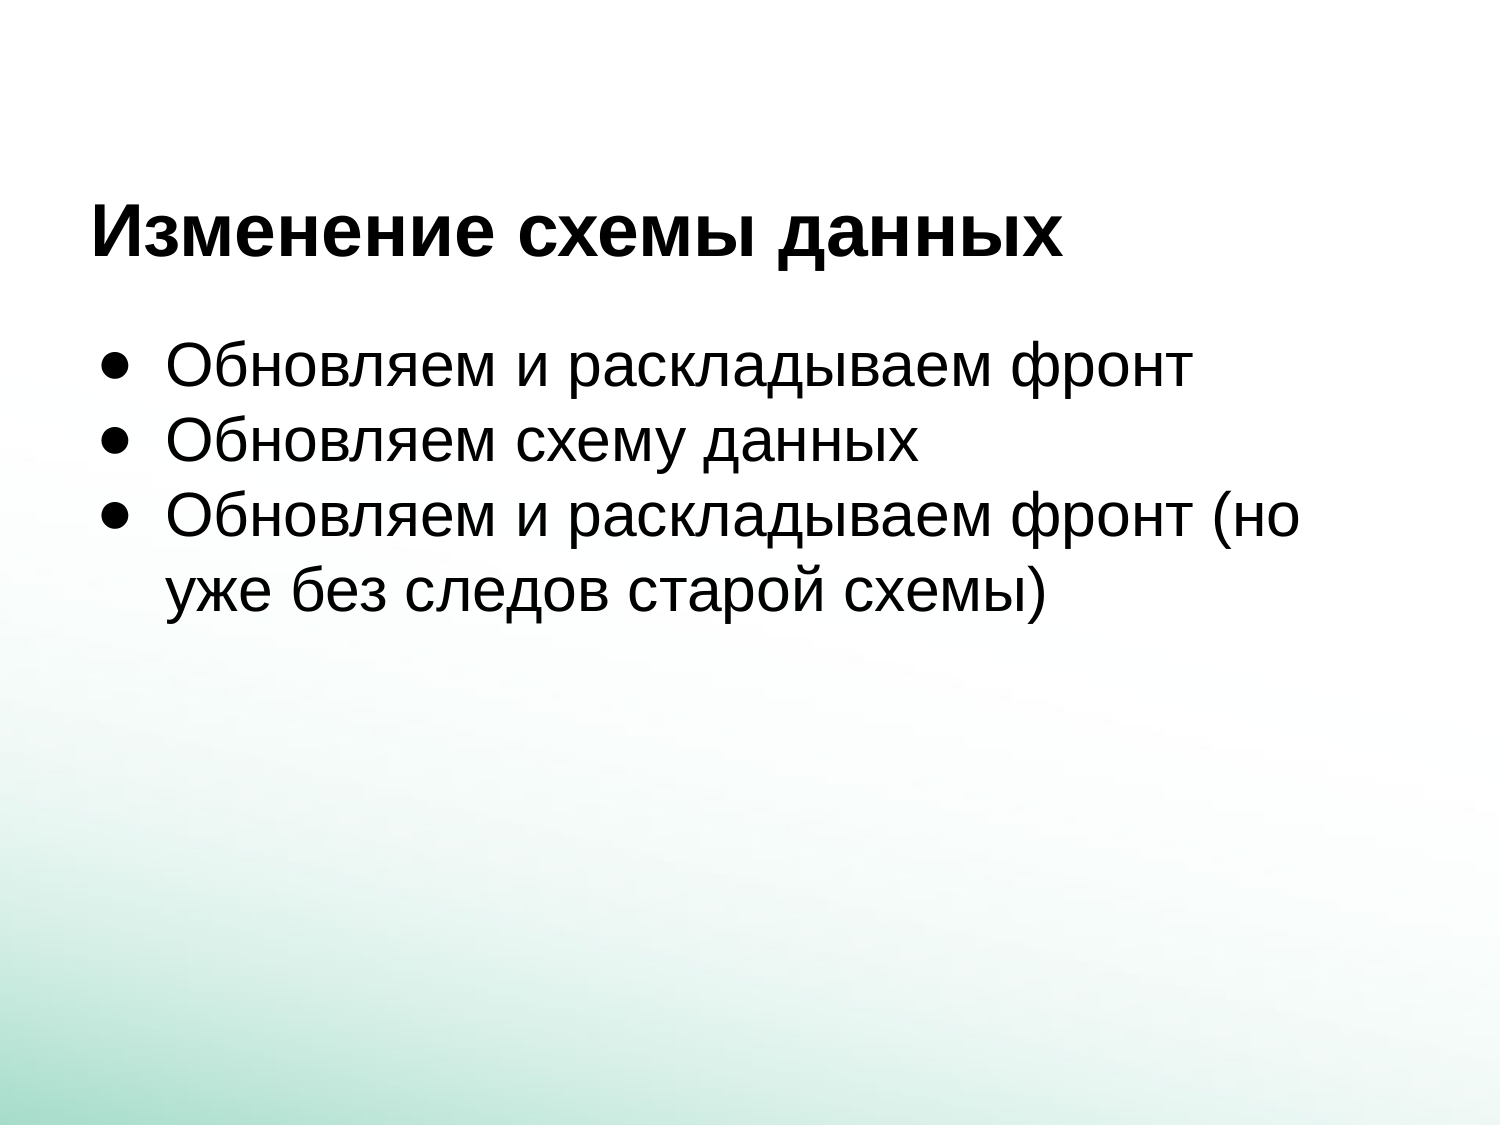

# Изменение схемы данных
Обновляем и раскладываем фронт
Обновляем схему данных
Обновляем и раскладываем фронт (но уже без следов старой схемы)